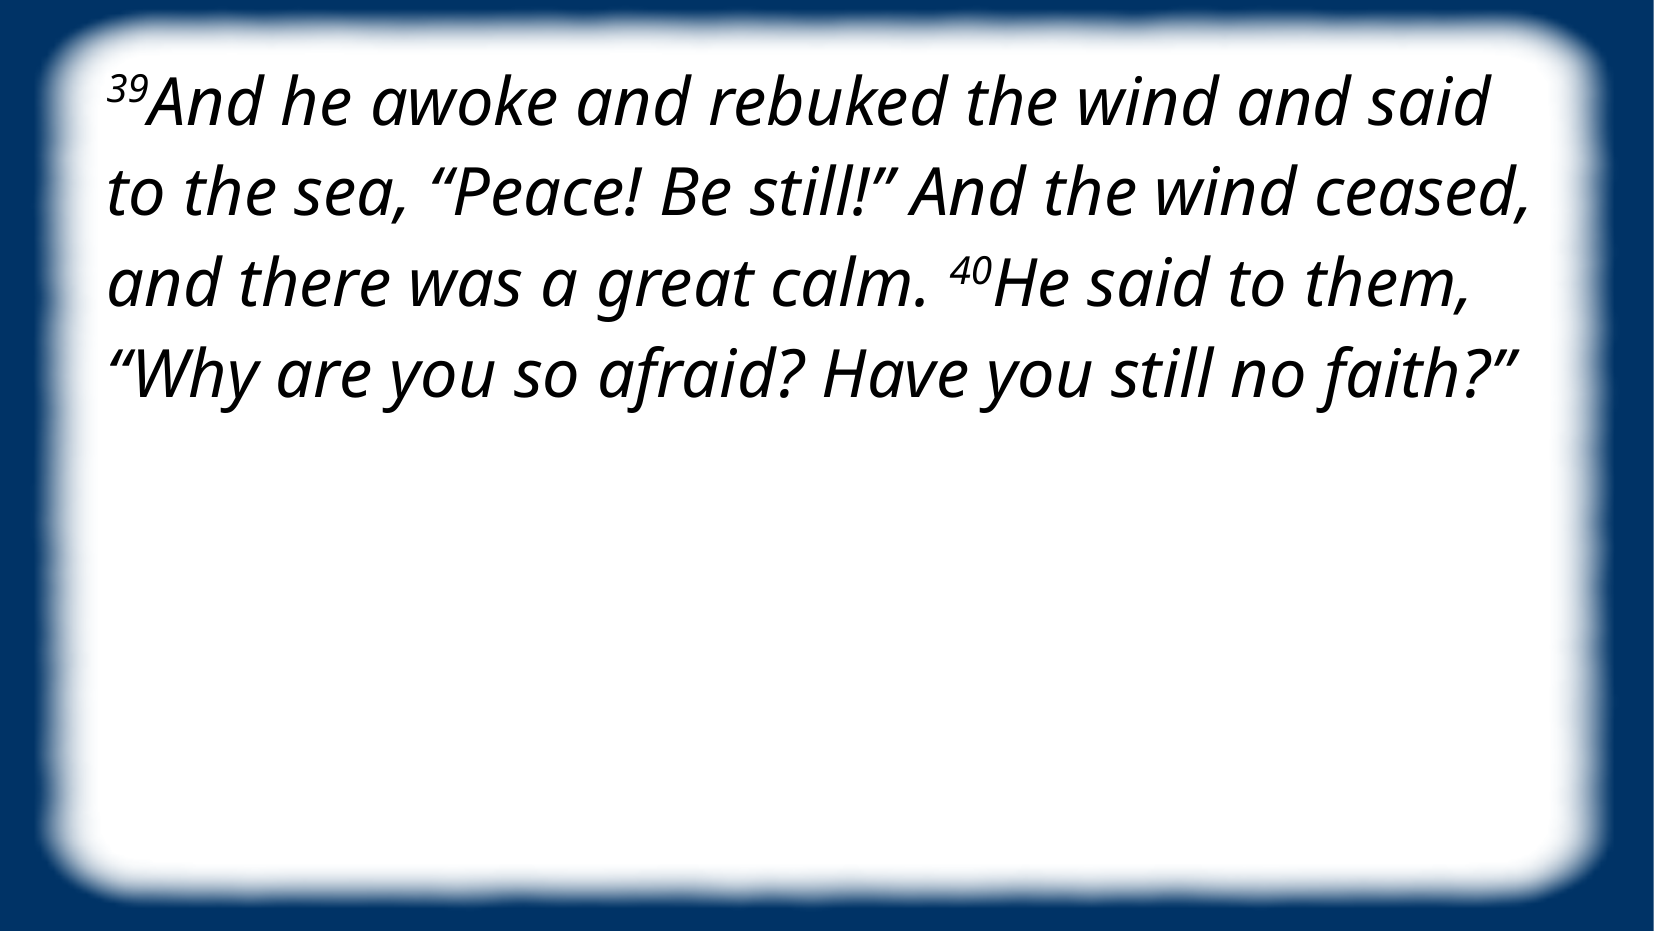

39And he awoke and rebuked the wind and said to the sea, “Peace! Be still!” And the wind ceased, and there was a great calm. 40He said to them, “Why are you so afraid? Have you still no faith?”